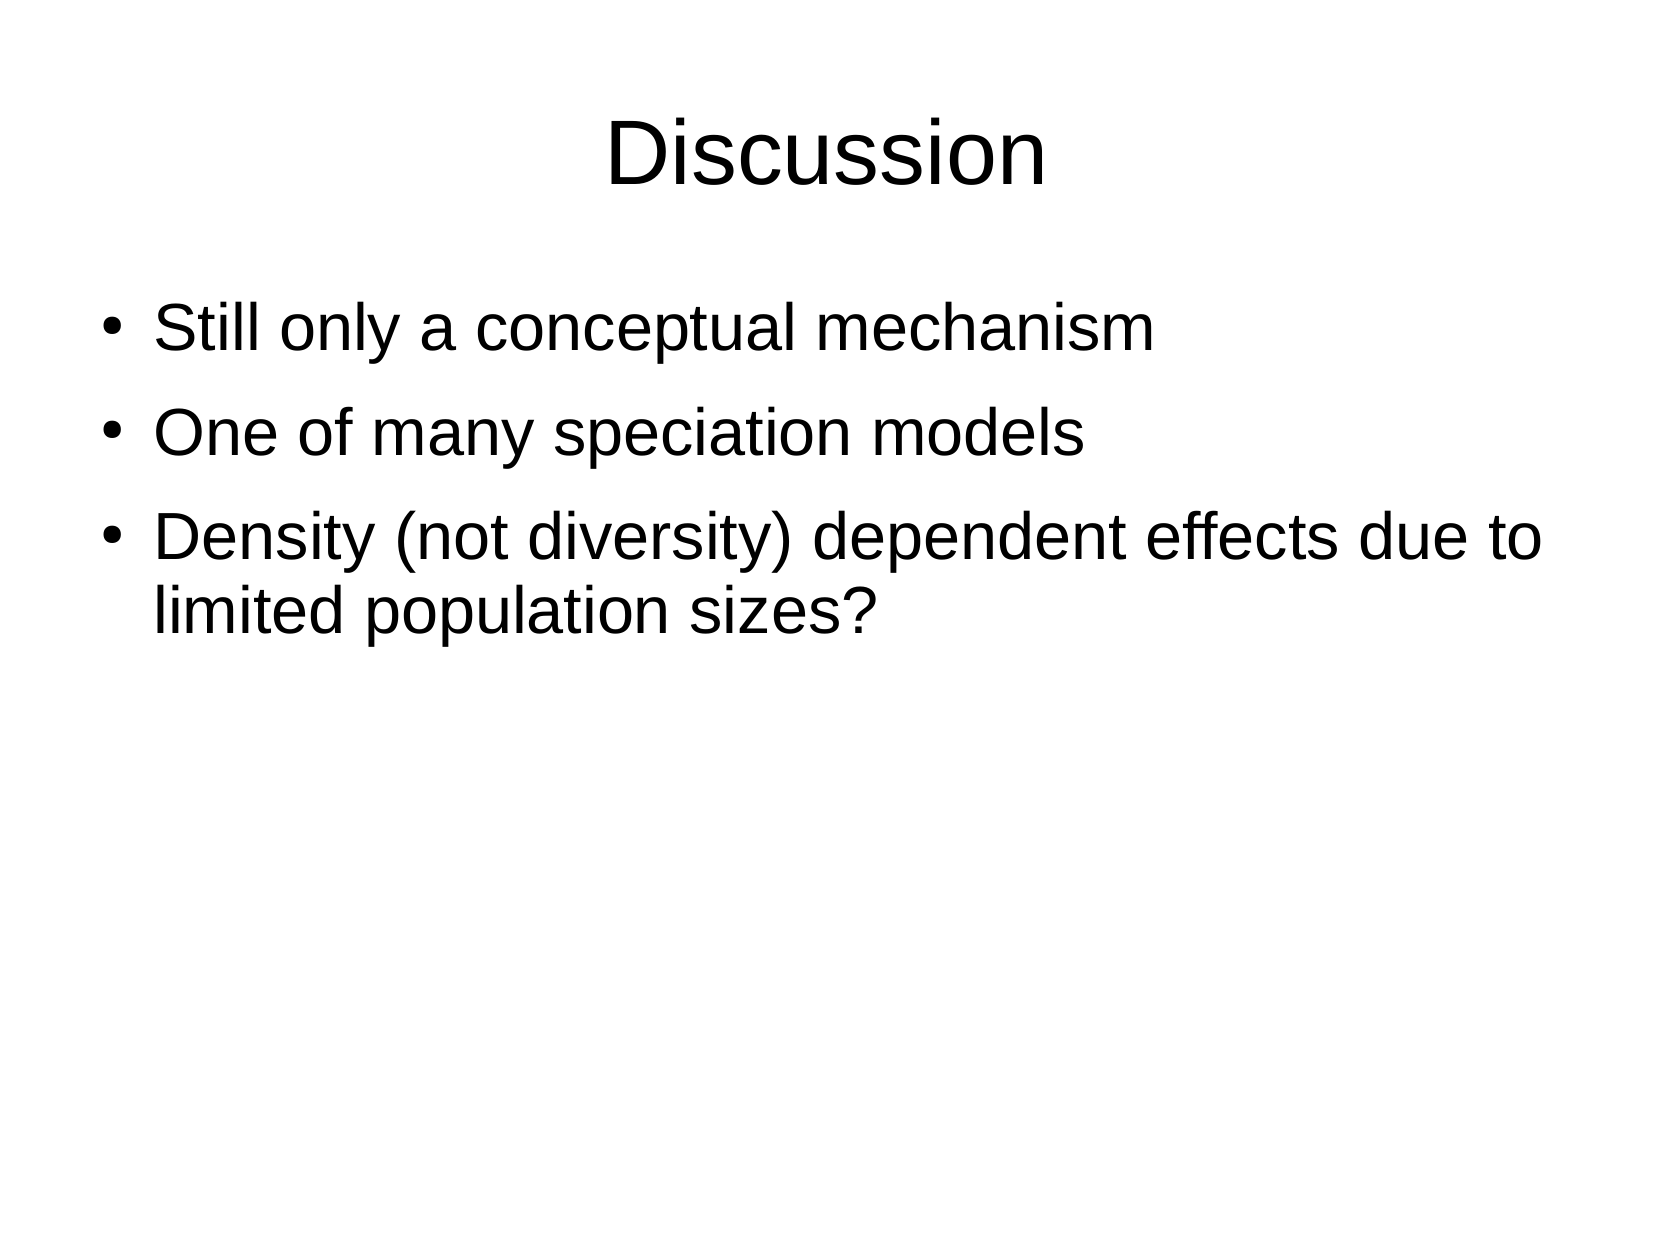

# Discussion
Still only a conceptual mechanism
One of many speciation models
Density (not diversity) dependent effects due to limited population sizes?